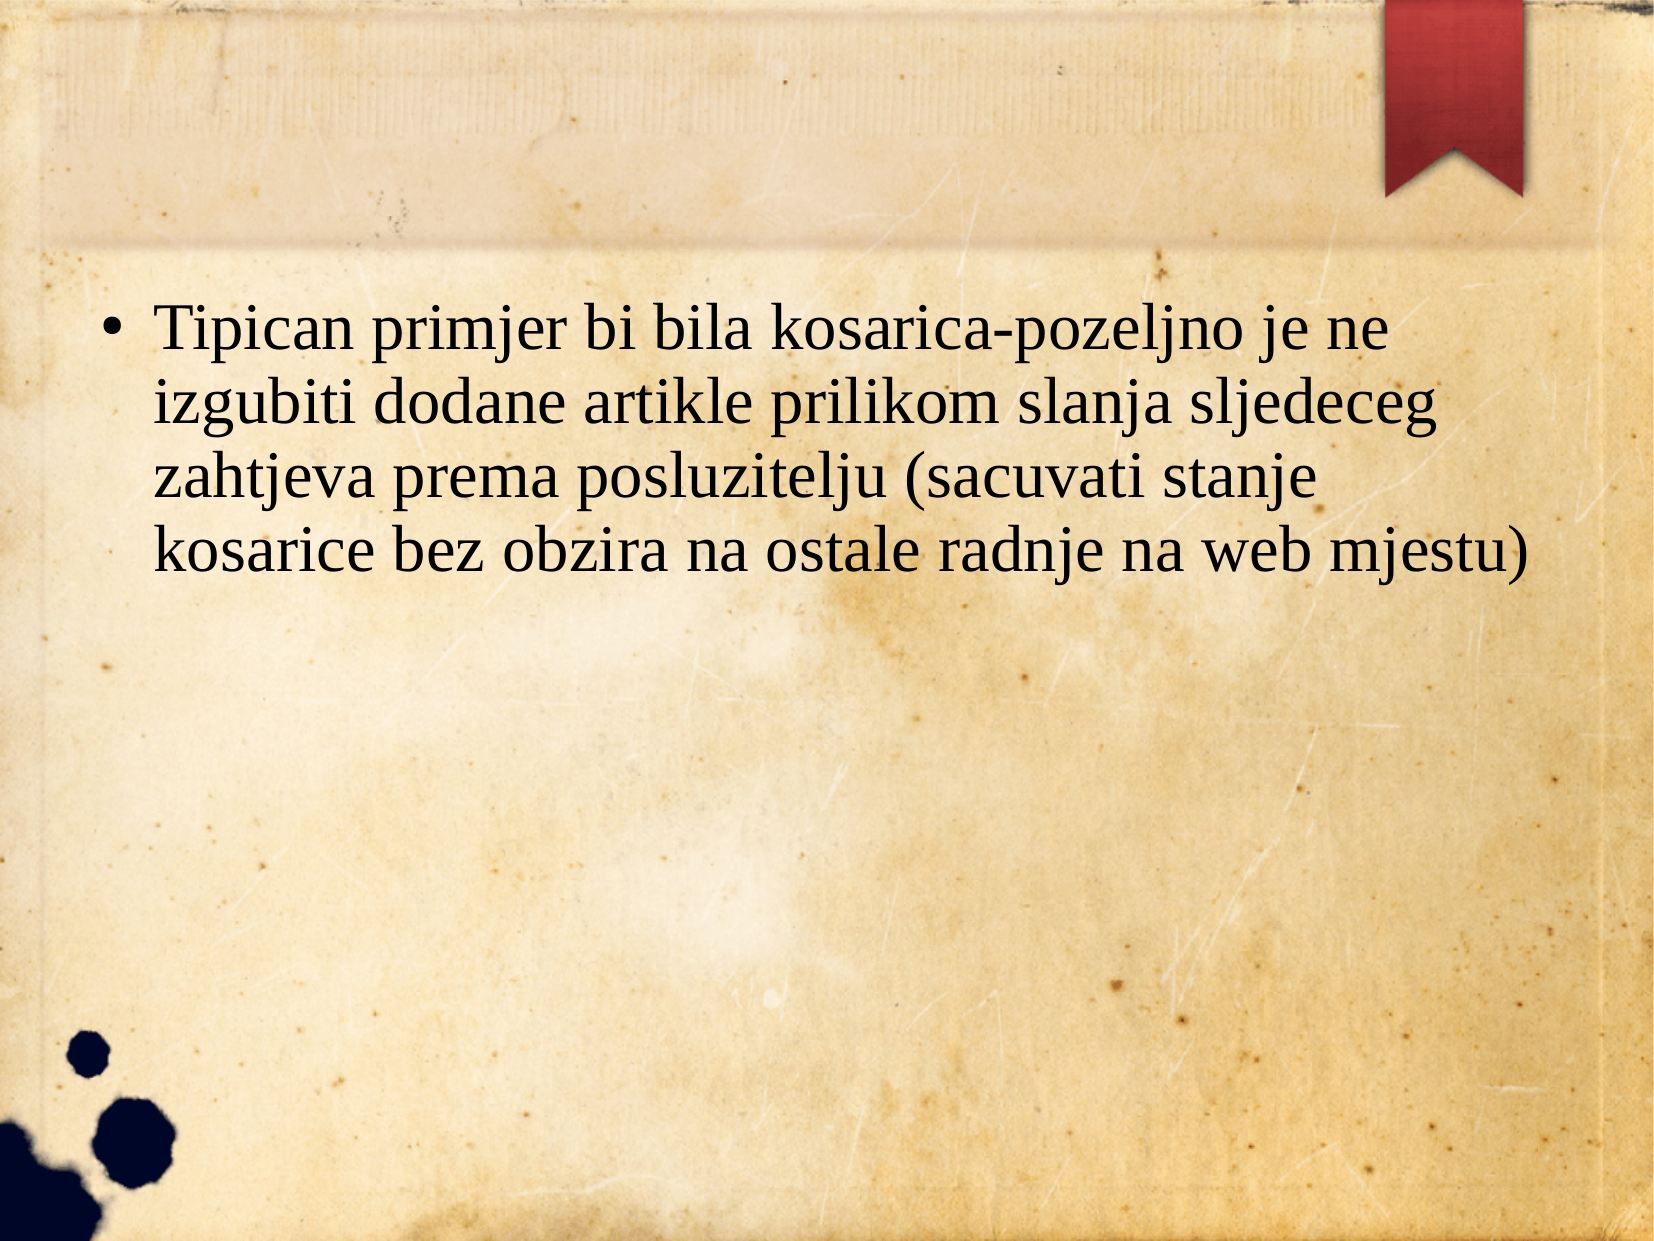

#
Tipican primjer bi bila kosarica-pozeljno je ne izgubiti dodane artikle prilikom slanja sljedeceg zahtjeva prema posluzitelju (sacuvati stanje kosarice bez obzira na ostale radnje na web mjestu)